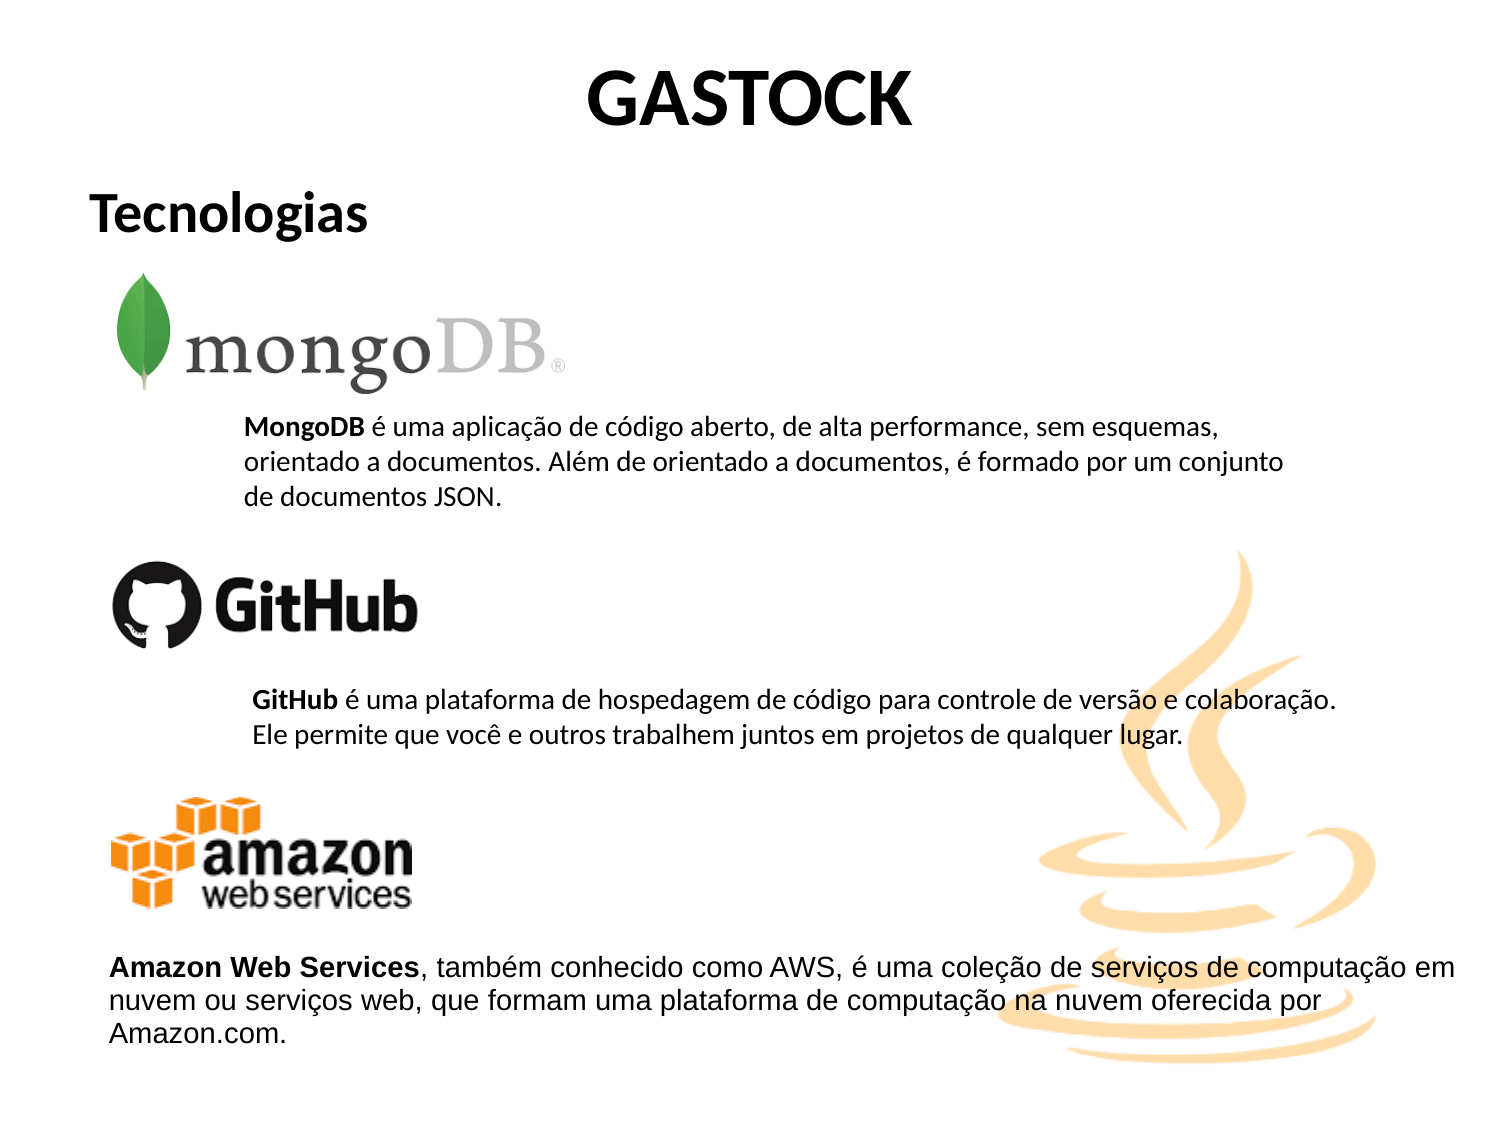

GASTOCK
Tecnologias
MongoDB é uma aplicação de código aberto, de alta performance, sem esquemas,
orientado a documentos. Além de orientado a documentos, é formado por um conjunto
de documentos JSON.
GitHub é uma plataforma de hospedagem de código para controle de versão e colaboração.
Ele permite que você e outros trabalhem juntos em projetos de qualquer lugar.
Amazon Web Services, também conhecido como AWS, é uma coleção de serviços de computação em
nuvem ou serviços web, que formam uma plataforma de computação na nuvem oferecida por
Amazon.com.